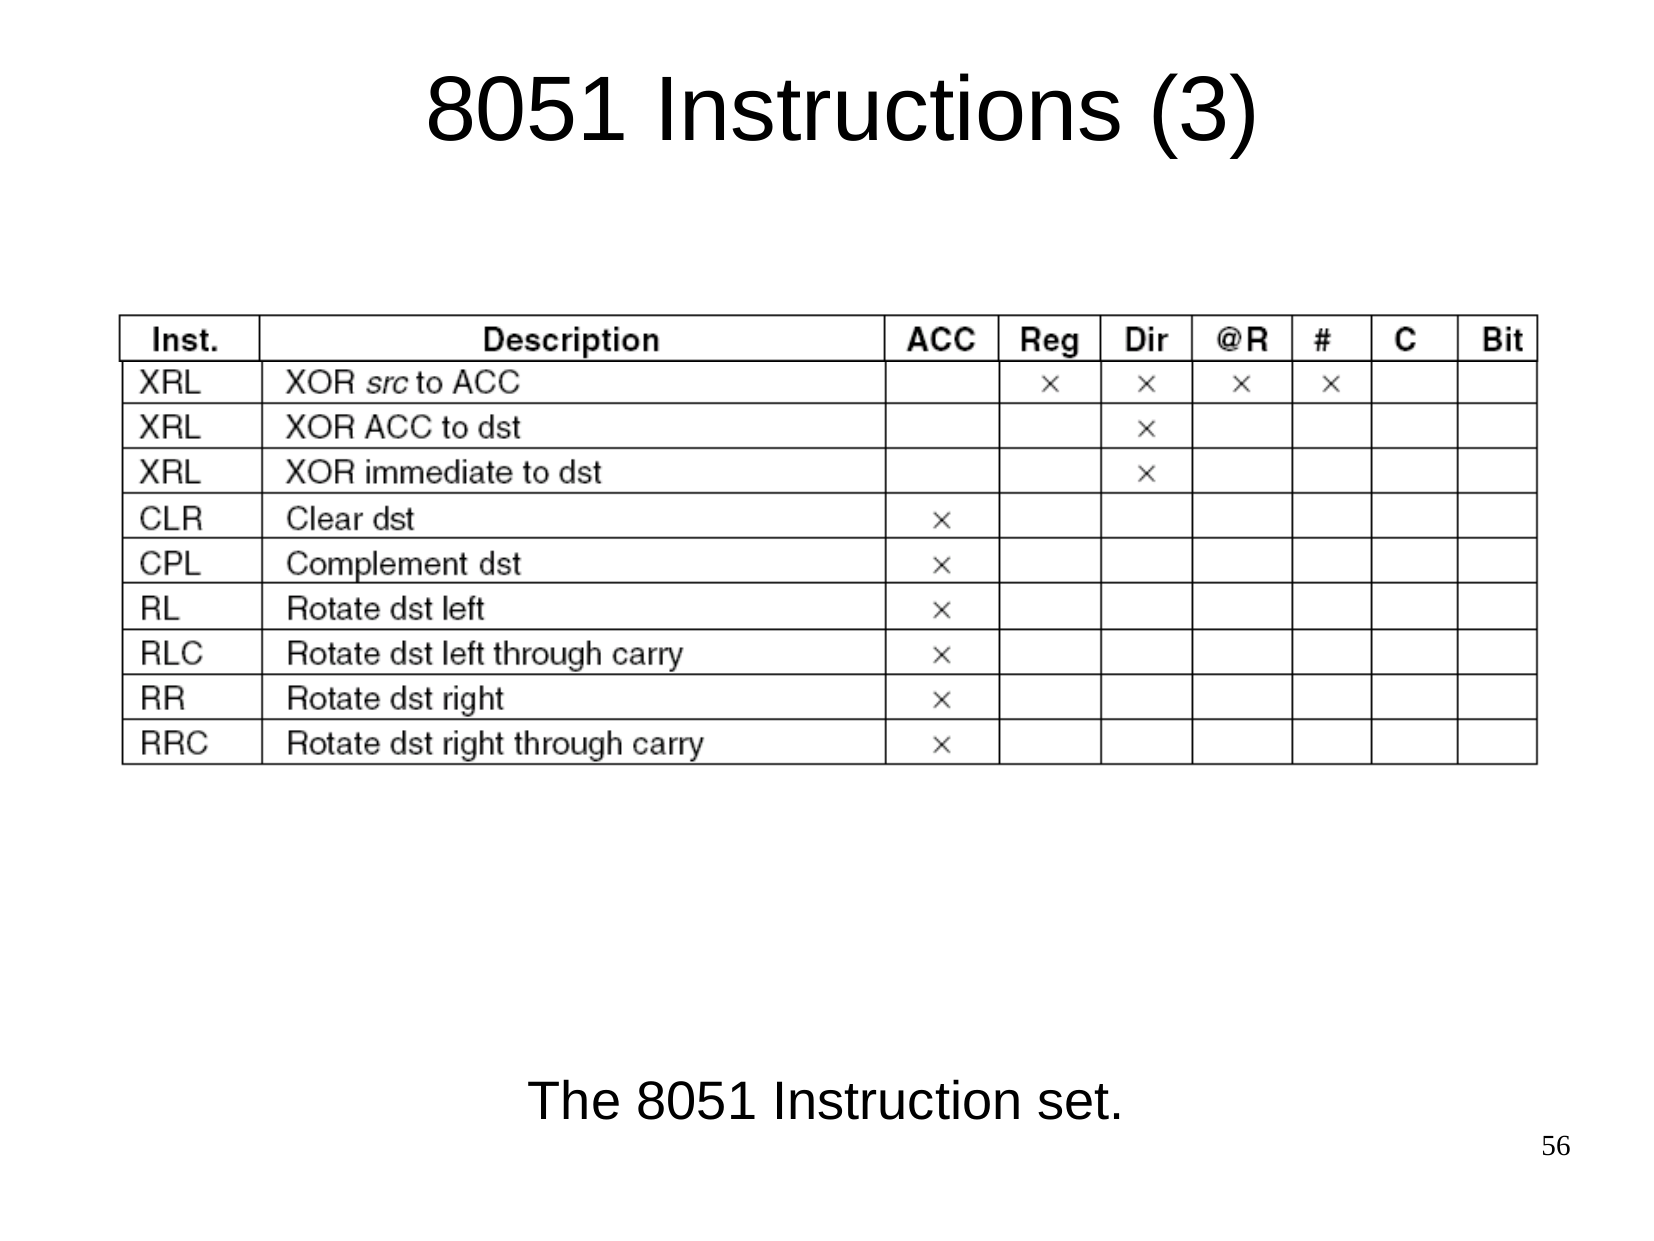

# 8051 Instructions (3)
The 8051 Instruction set.
56